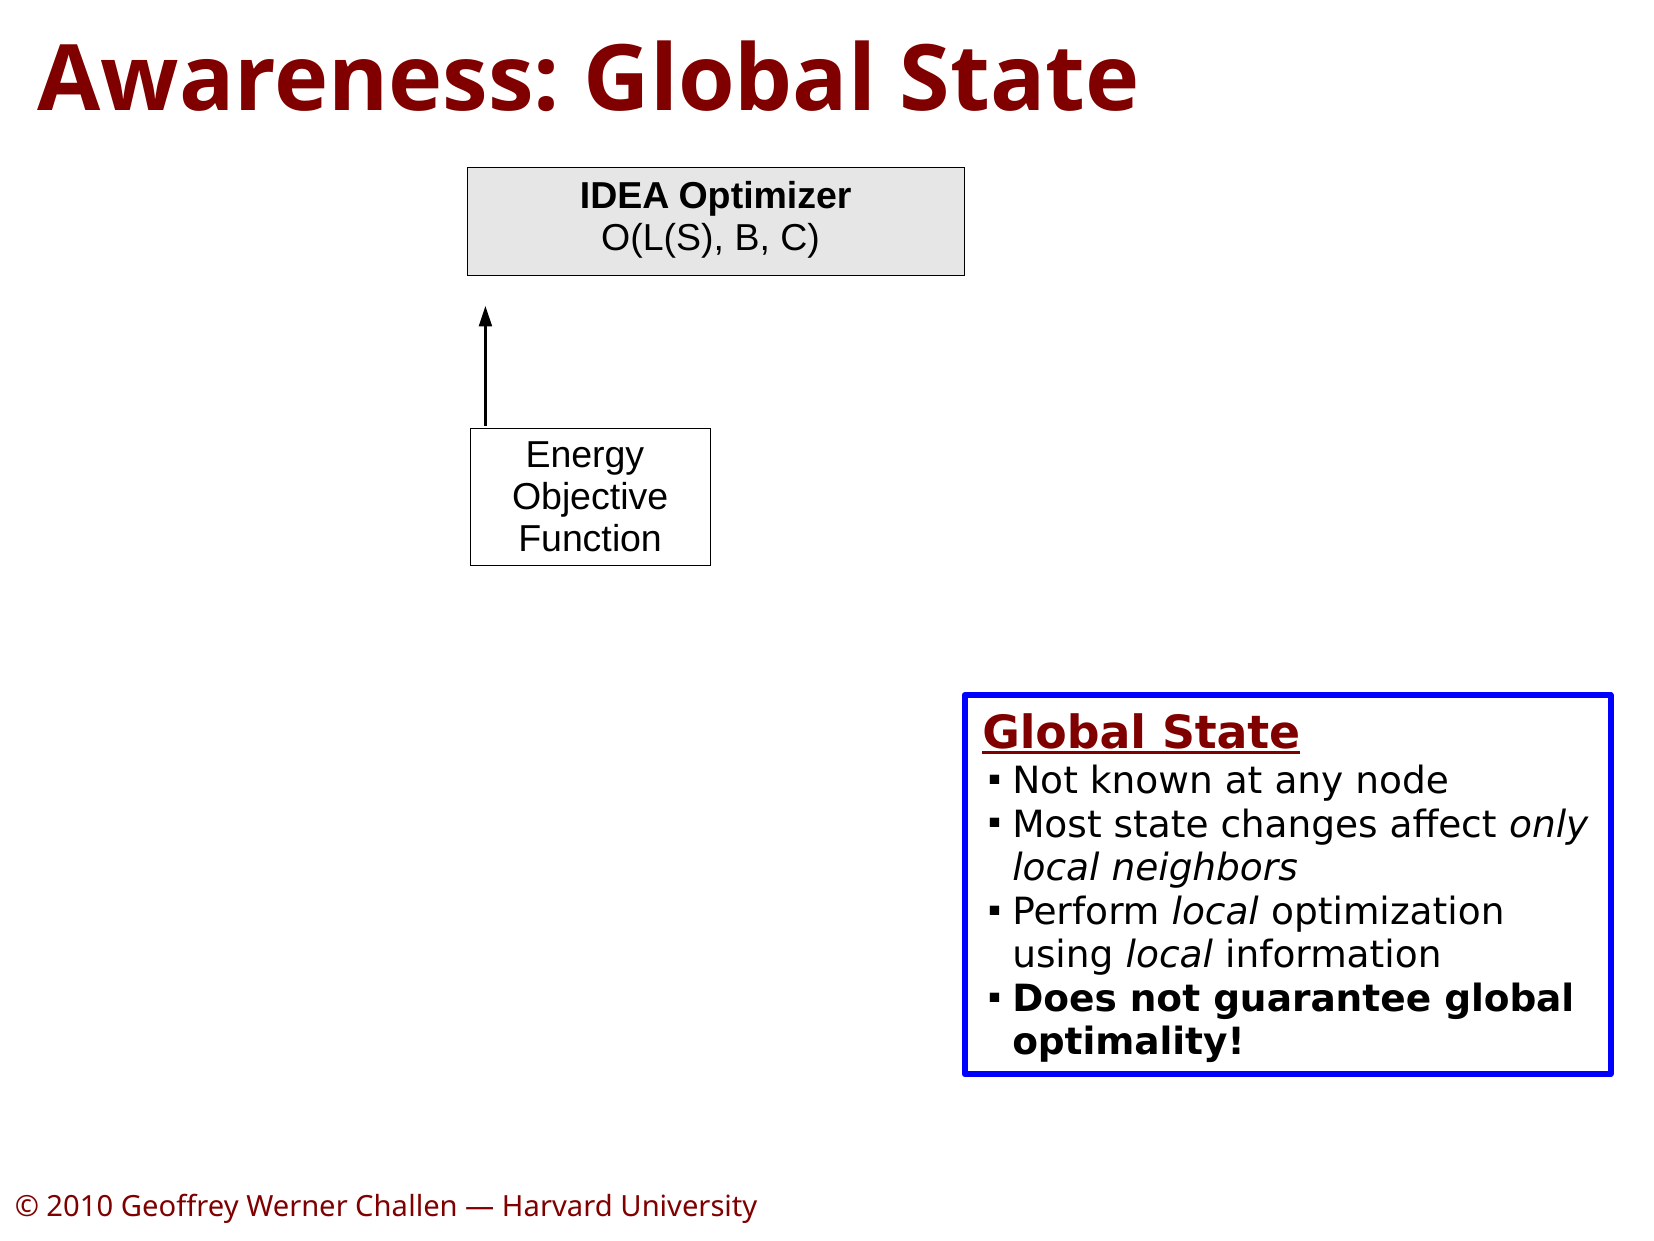

# Awareness: Global State
IDEA Optimizer
O(L(S), B, C)
Energy
Objective
Function
Global State
Not known at any node
Most state changes affect only local neighbors
Perform local optimization using local information
Does not guarantee global optimality!